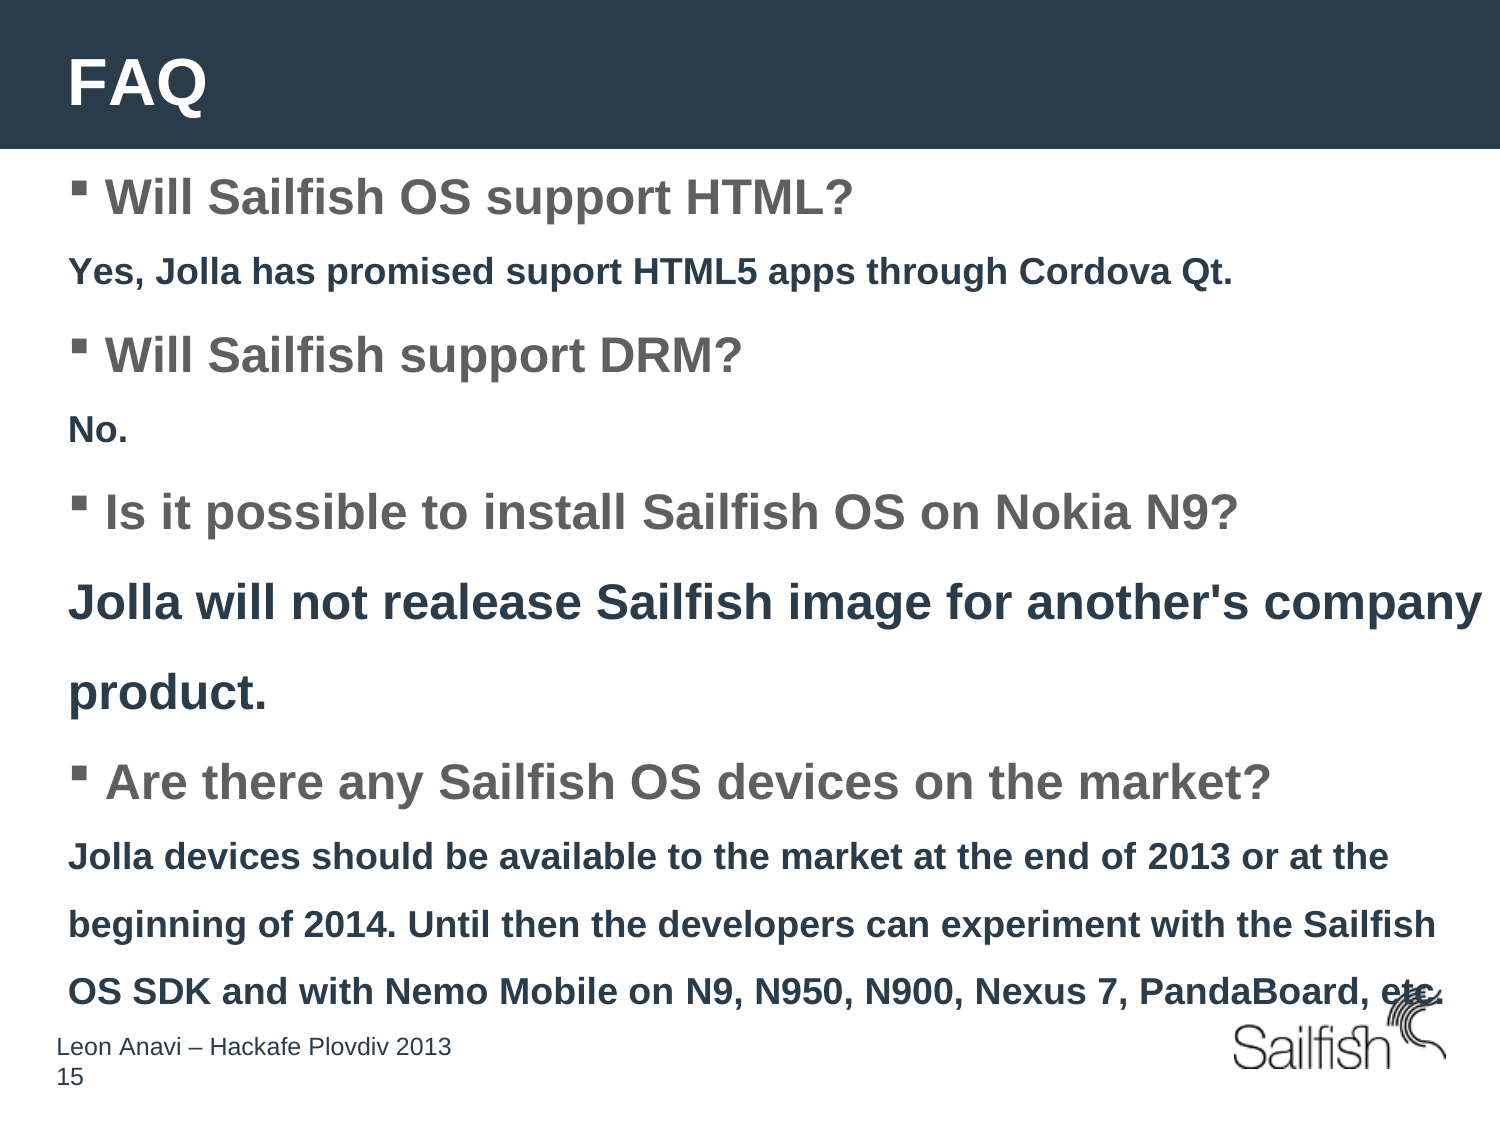

FAQ
 Will Sailfish OS support HTML?
Yes, Jolla has promised suport HTML5 apps through Cordova Qt.
 Will Sailfish support DRM?
No.
 Is it possible to install Sailfish OS on Nokia N9?
Jolla will not realease Sailfish image for another's company product.
 Are there any Sailfish OS devices on the market?
Jolla devices should be available to the market at the end of 2013 or at the beginning of 2014. Until then the developers can experiment with the Sailfish OS SDK and with Nemo Mobile on N9, N950, N900, Nexus 7, PandaBoard, etc.